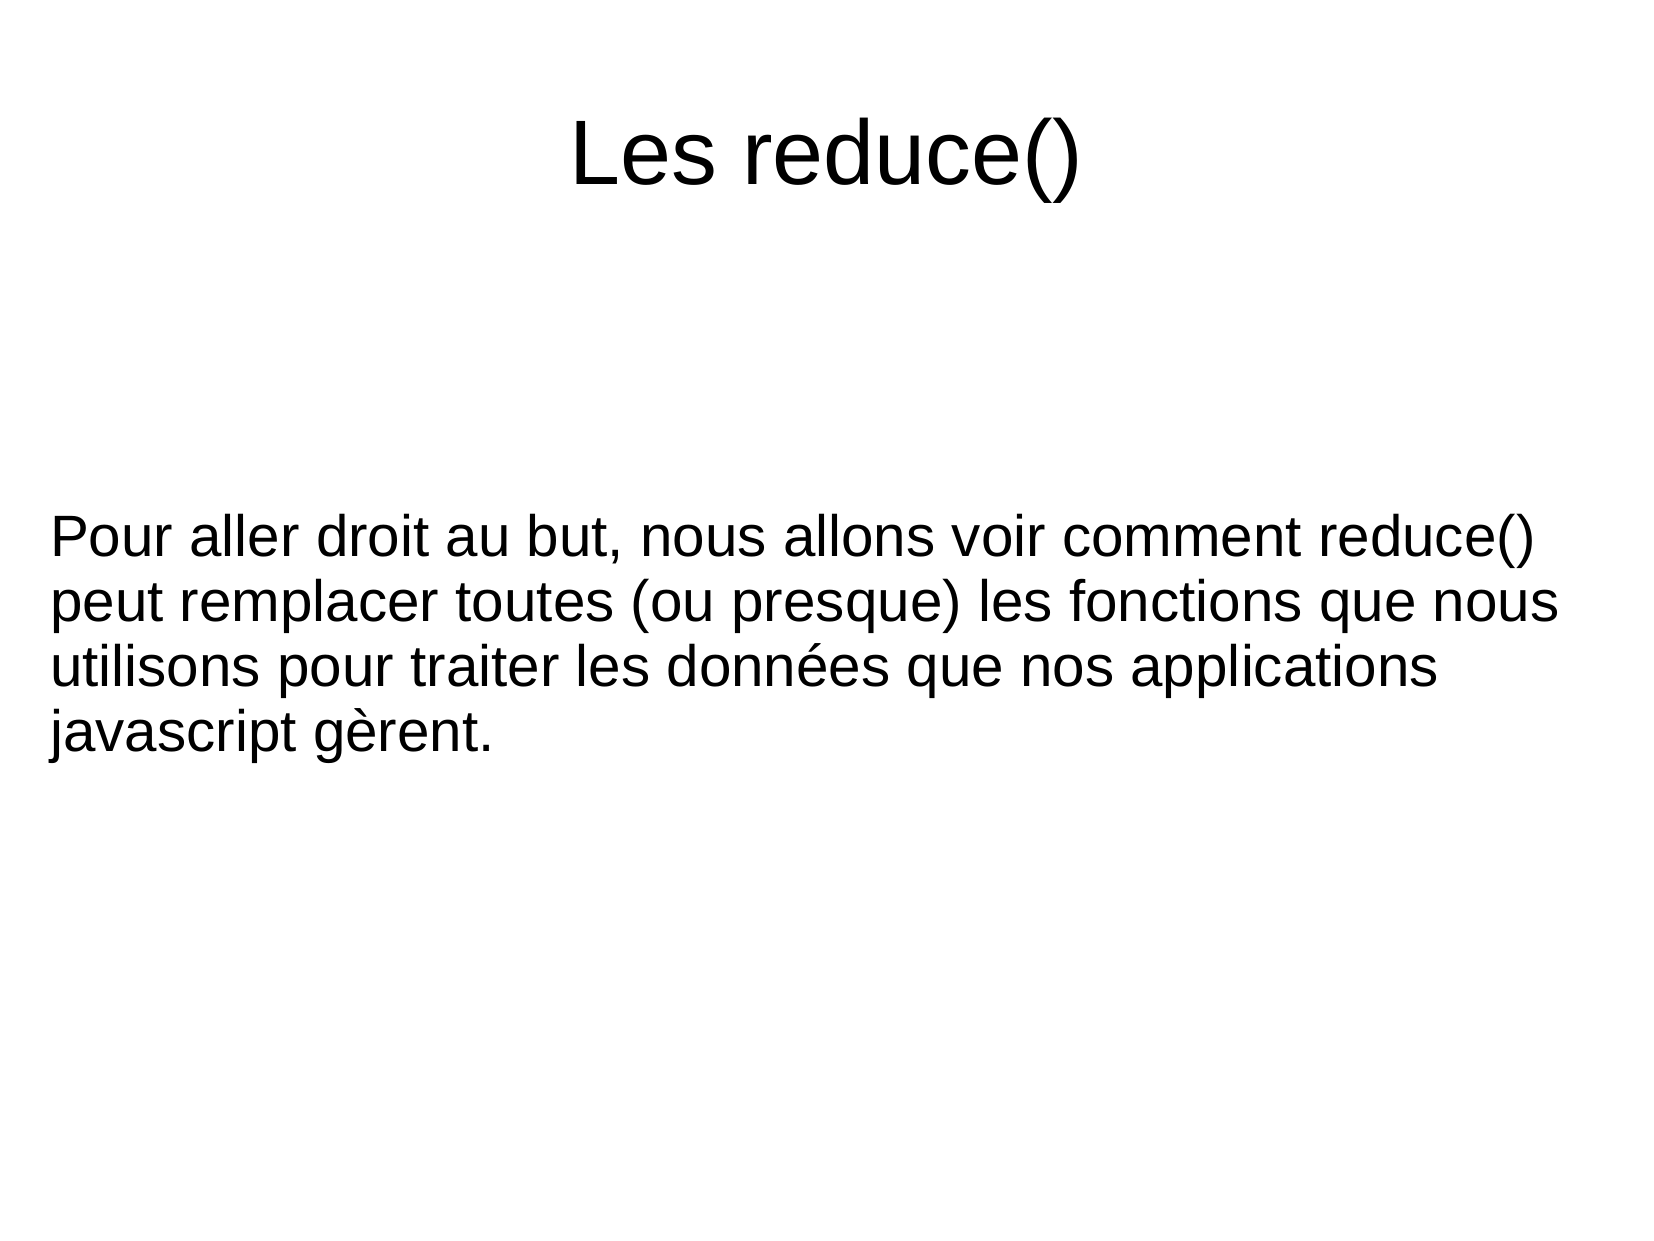

# Les reduce()
Pour aller droit au but, nous allons voir comment reduce()
peut remplacer toutes (ou presque) les fonctions que nous
utilisons pour traiter les données que nos applications
javascript gèrent.